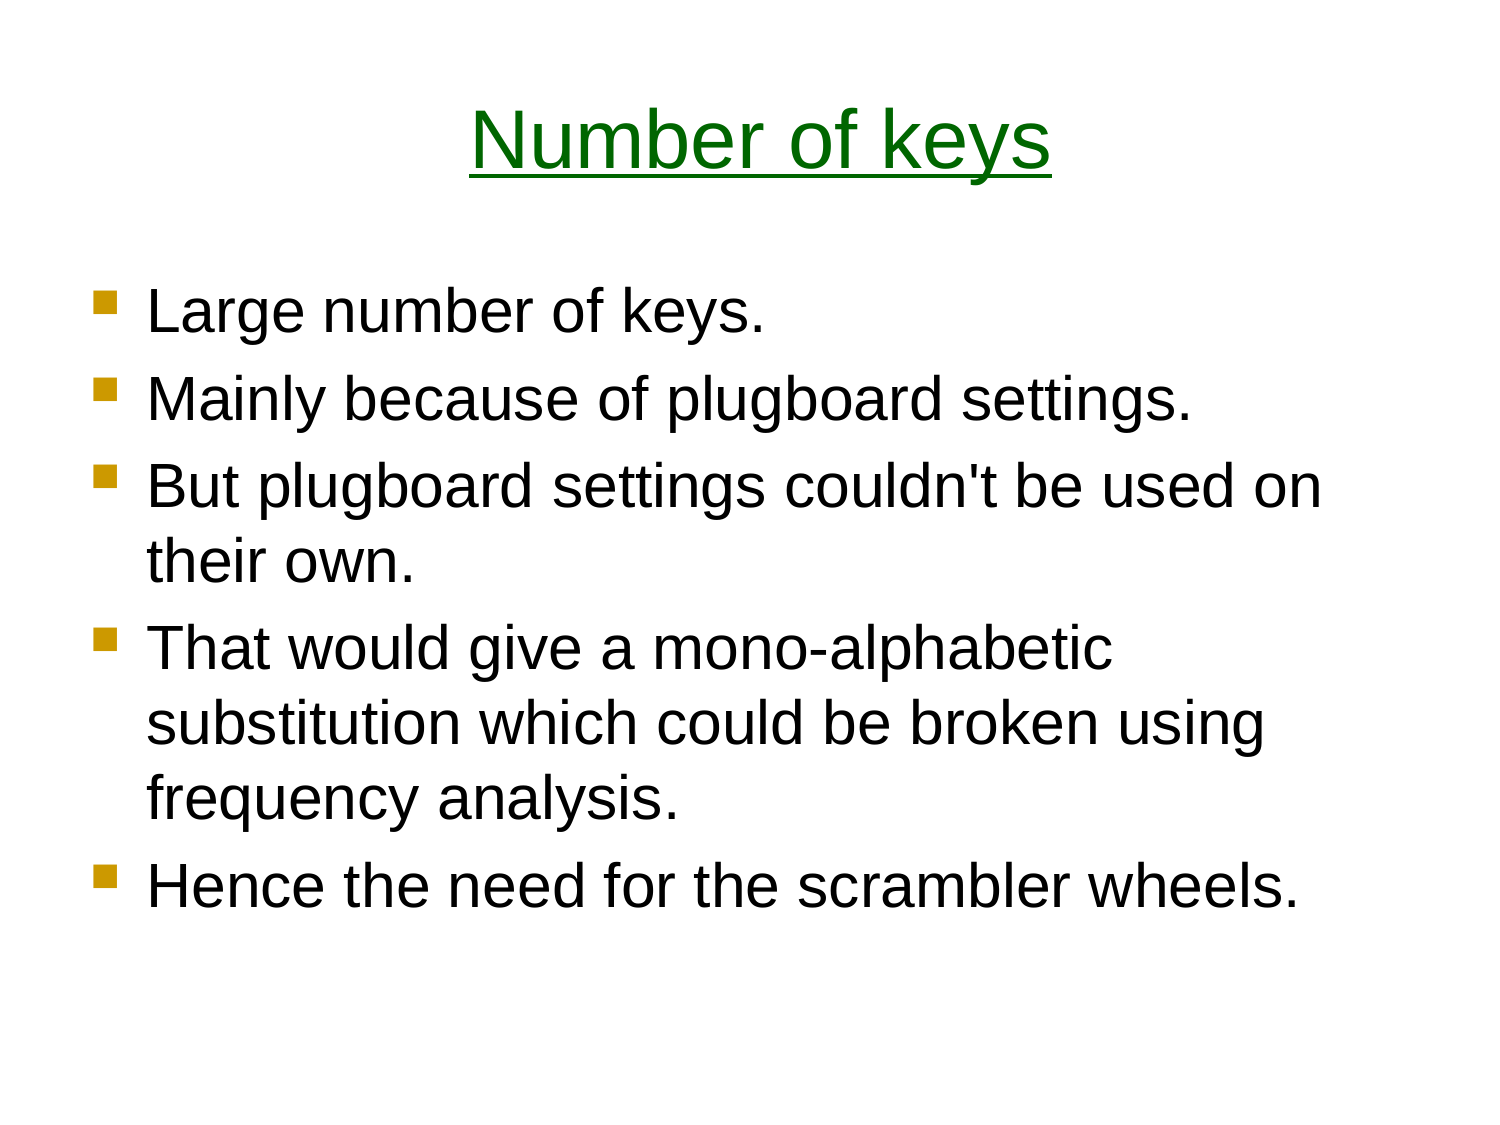

# Number of keys
Large number of keys.
Mainly because of plugboard settings.
But plugboard settings couldn't be used on their own.
That would give a mono-alphabetic substitution which could be broken using frequency analysis.
Hence the need for the scrambler wheels.